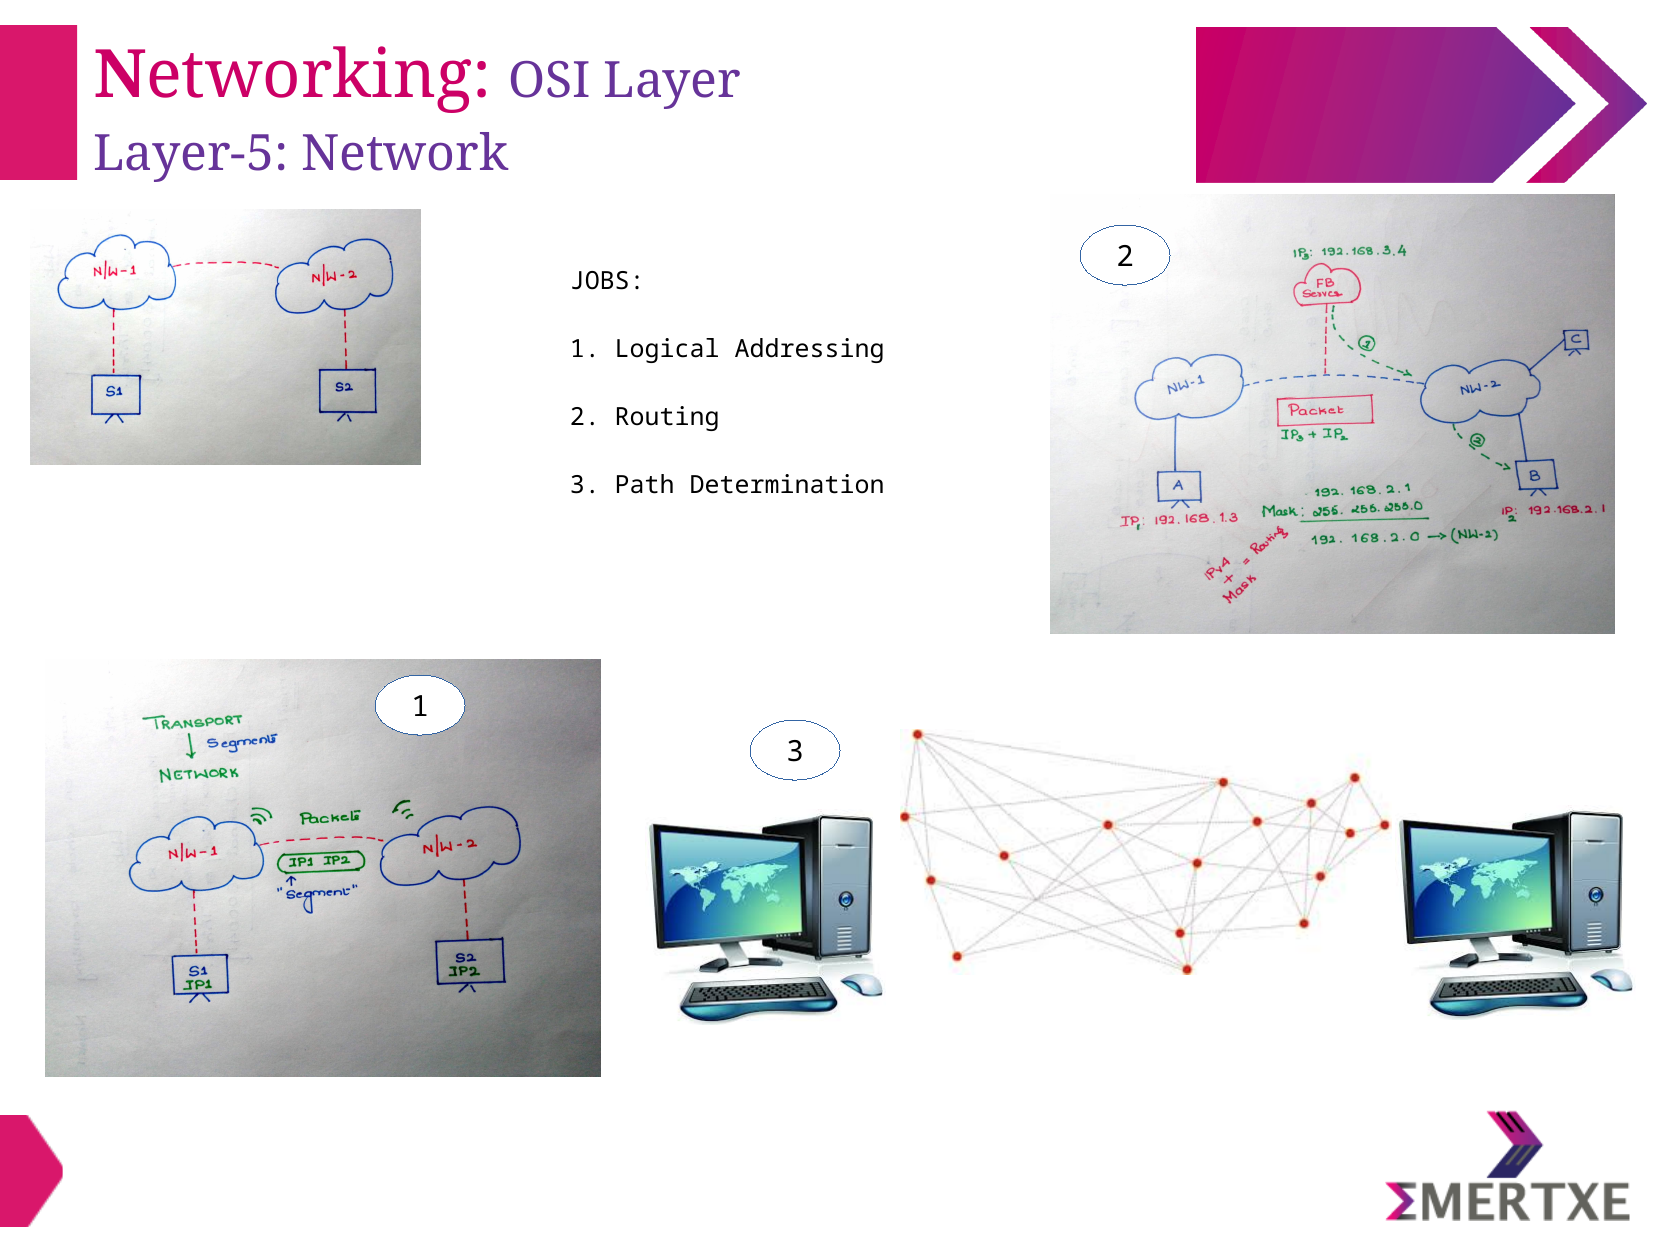

# Networking: OSI Layer Layer-5: Network
2
JOBS:
1. Logical Addressing
2. Routing
3. Path Determination
1
3